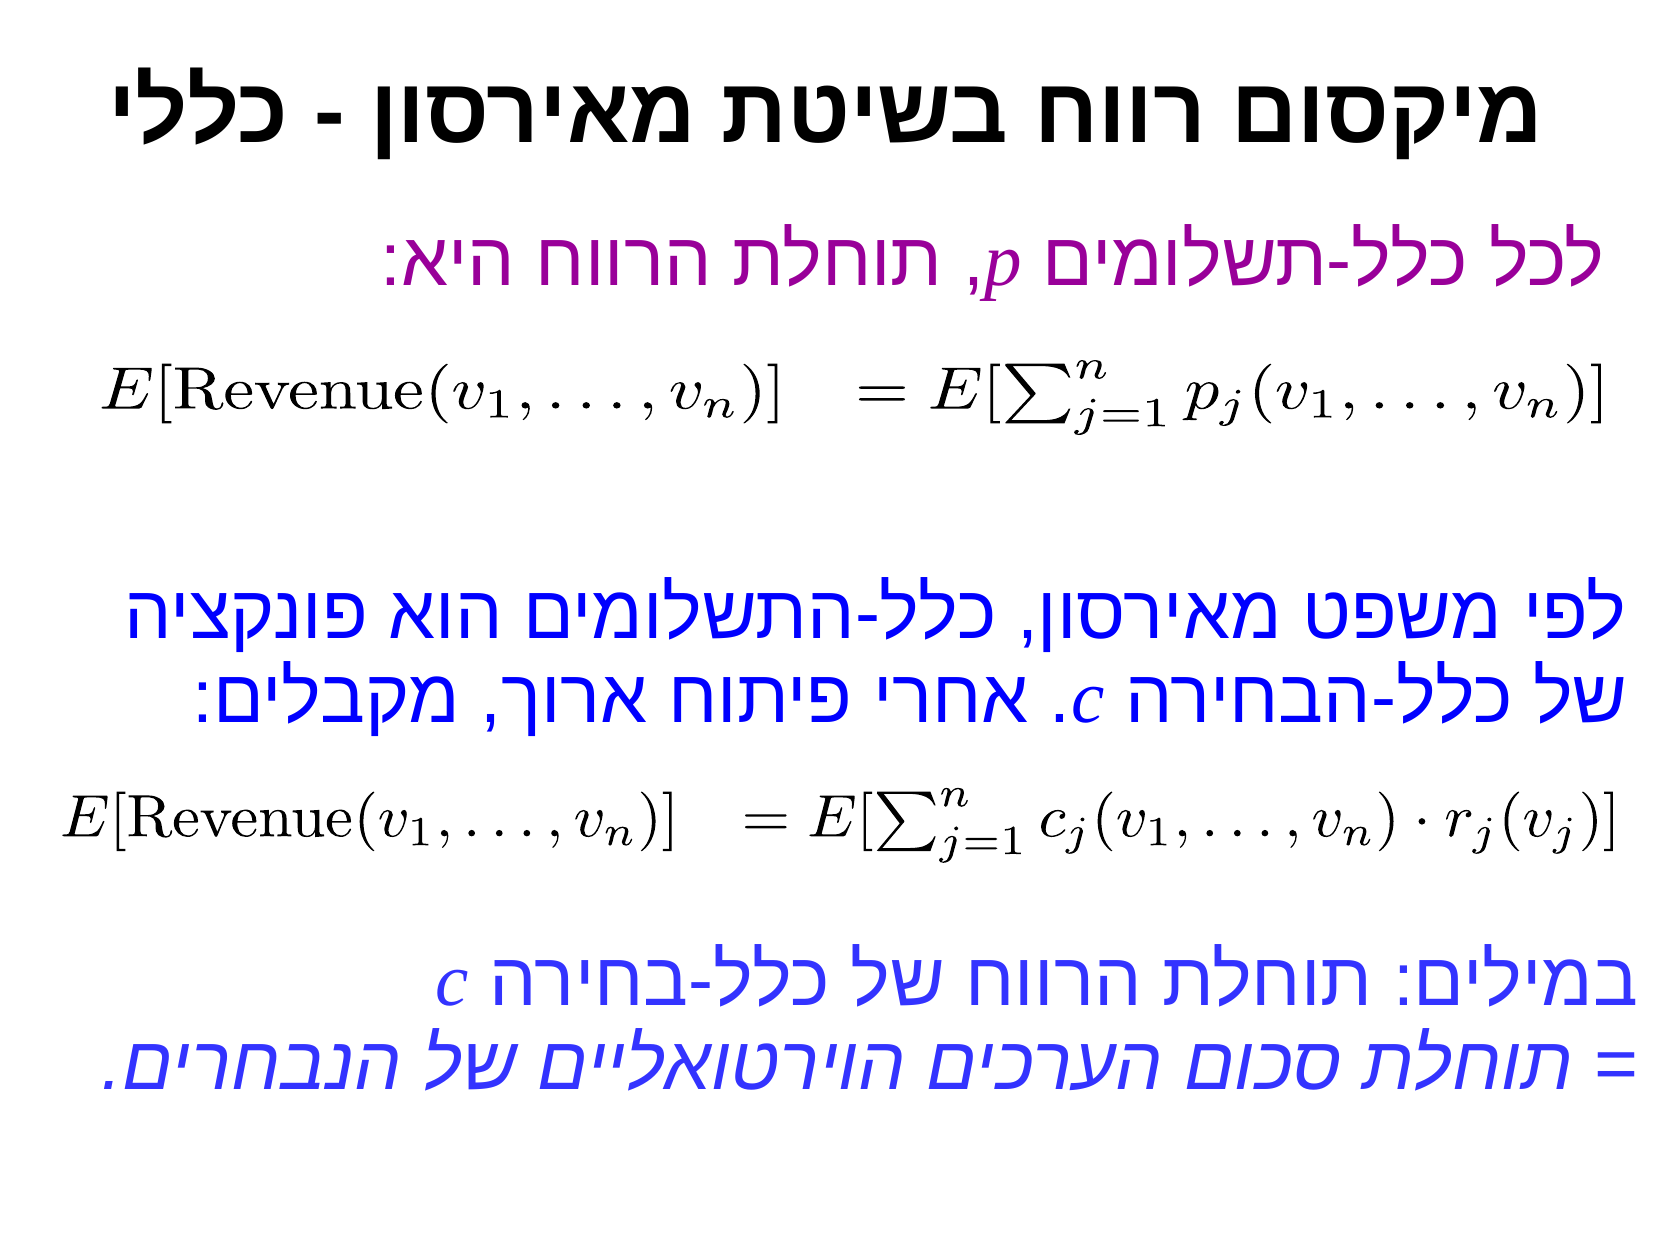

# מיקסום רווח בשיטת מאירסון - כללי
לכל כלל-תשלומים p, תוחלת הרווח היא:
לפי משפט מאירסון, כלל-התשלומים הוא פונקציה של כלל-הבחירה c. אחרי פיתוח ארוך, מקבלים:
במילים: תוחלת הרווח של כלל-בחירה c
= תוחלת סכום הערכים הוירטואליים של הנבחרים.